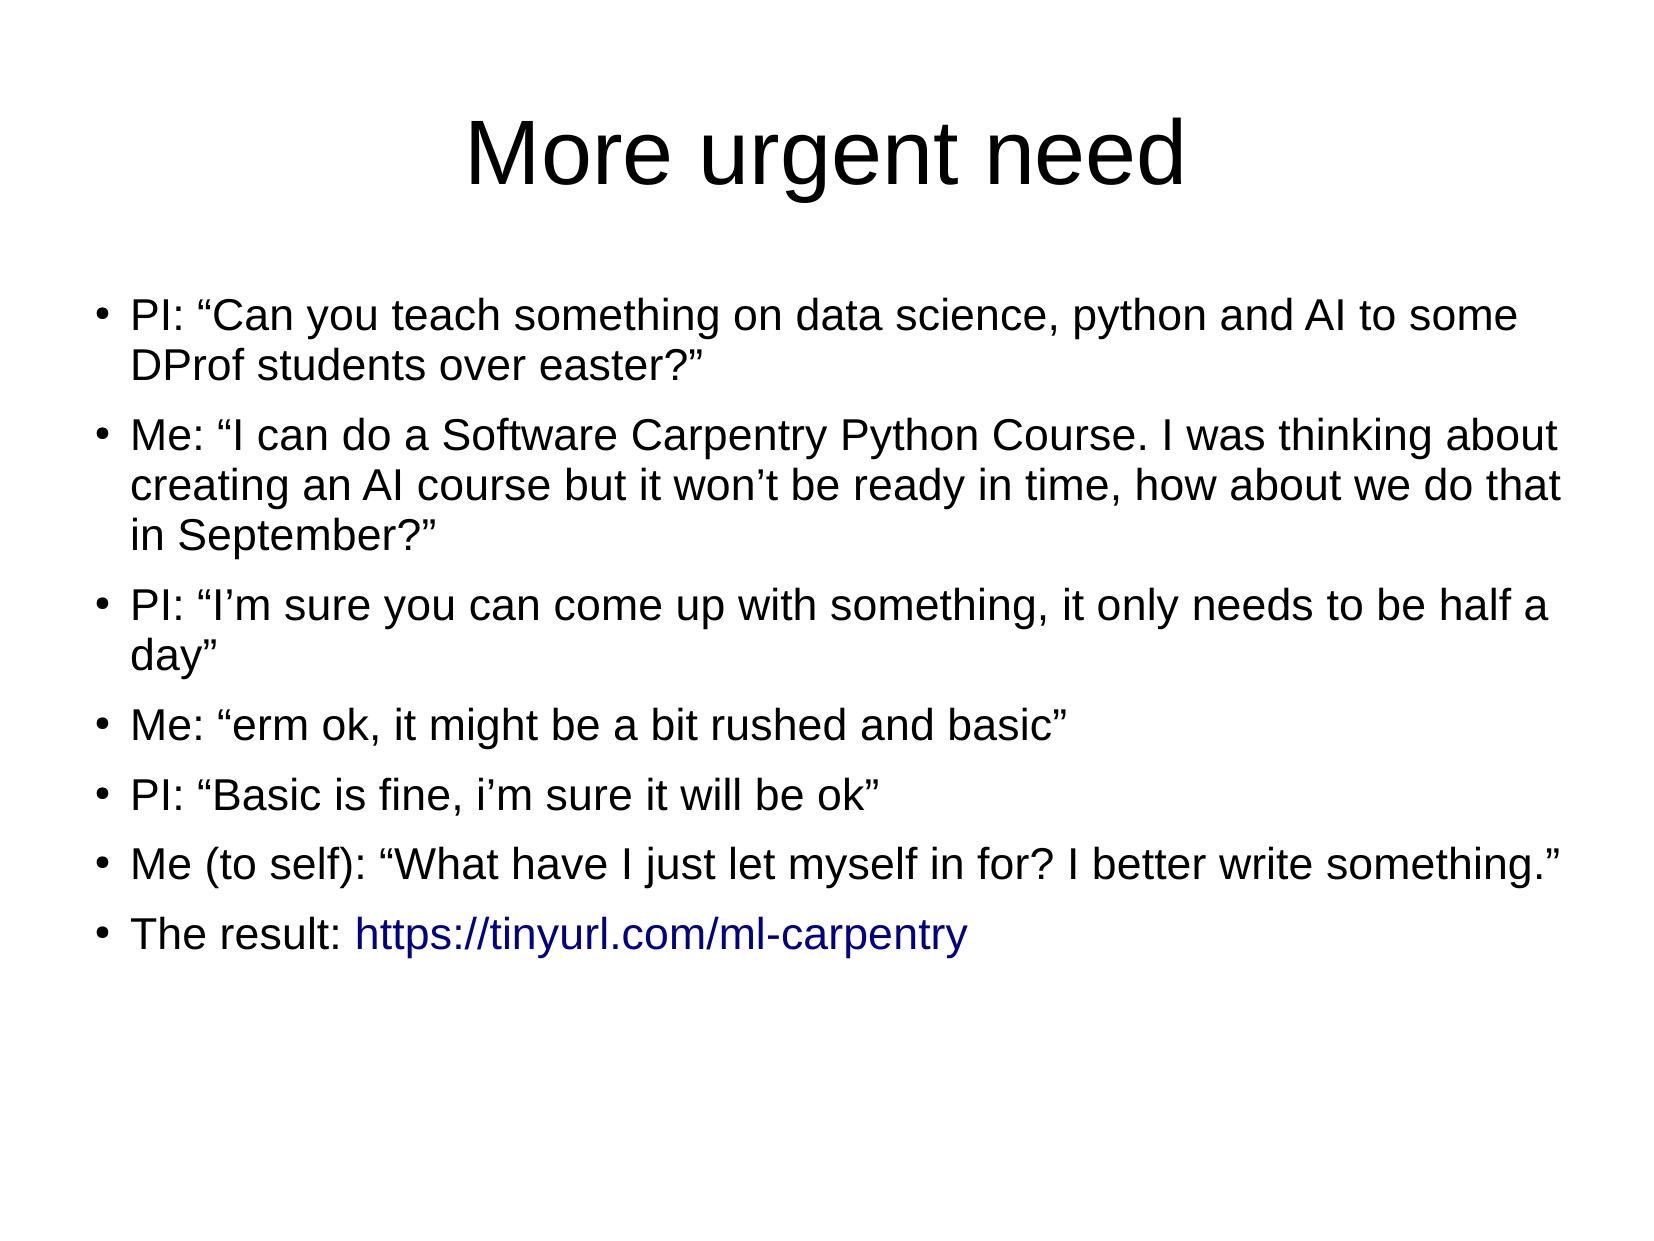

# More urgent need
PI: “Can you teach something on data science, python and AI to some DProf students over easter?”
Me: “I can do a Software Carpentry Python Course. I was thinking about creating an AI course but it won’t be ready in time, how about we do that in September?”
PI: “I’m sure you can come up with something, it only needs to be half a day”
Me: “erm ok, it might be a bit rushed and basic”
PI: “Basic is fine, i’m sure it will be ok”
Me (to self): “What have I just let myself in for? I better write something.”
The result: https://tinyurl.com/ml-carpentry